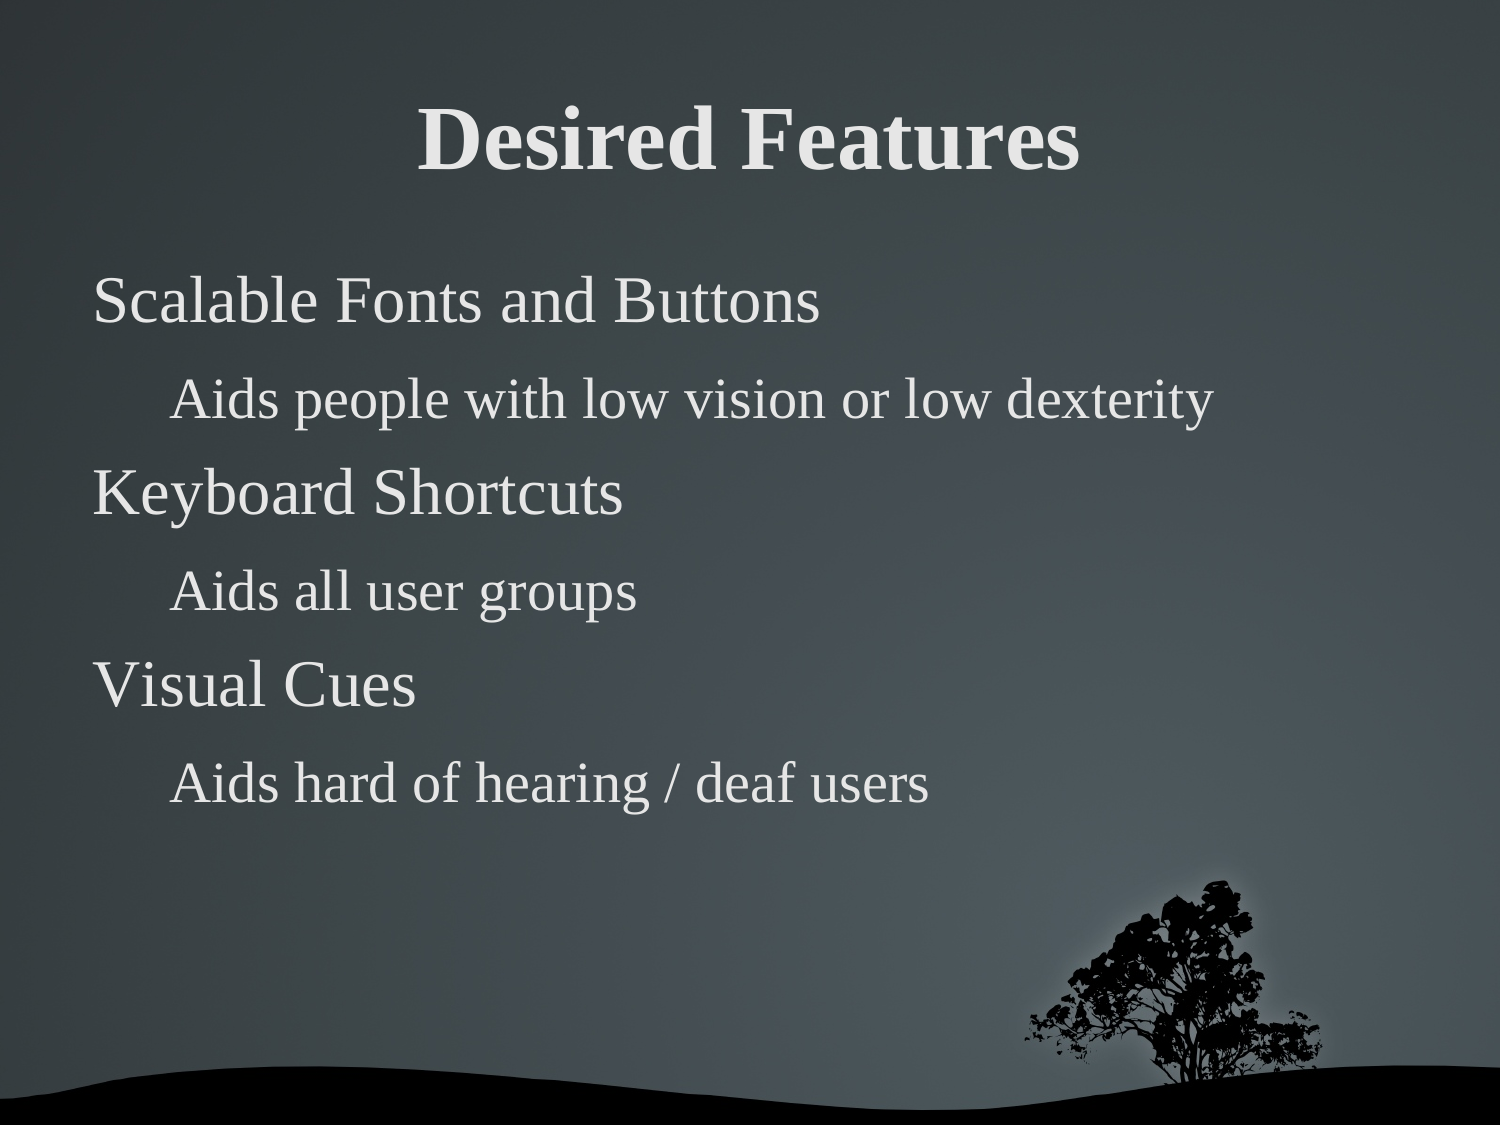

# Desired Features
Scalable Fonts and Buttons
Aids people with low vision or low dexterity
Keyboard Shortcuts
Aids all user groups
Visual Cues
Aids hard of hearing / deaf users